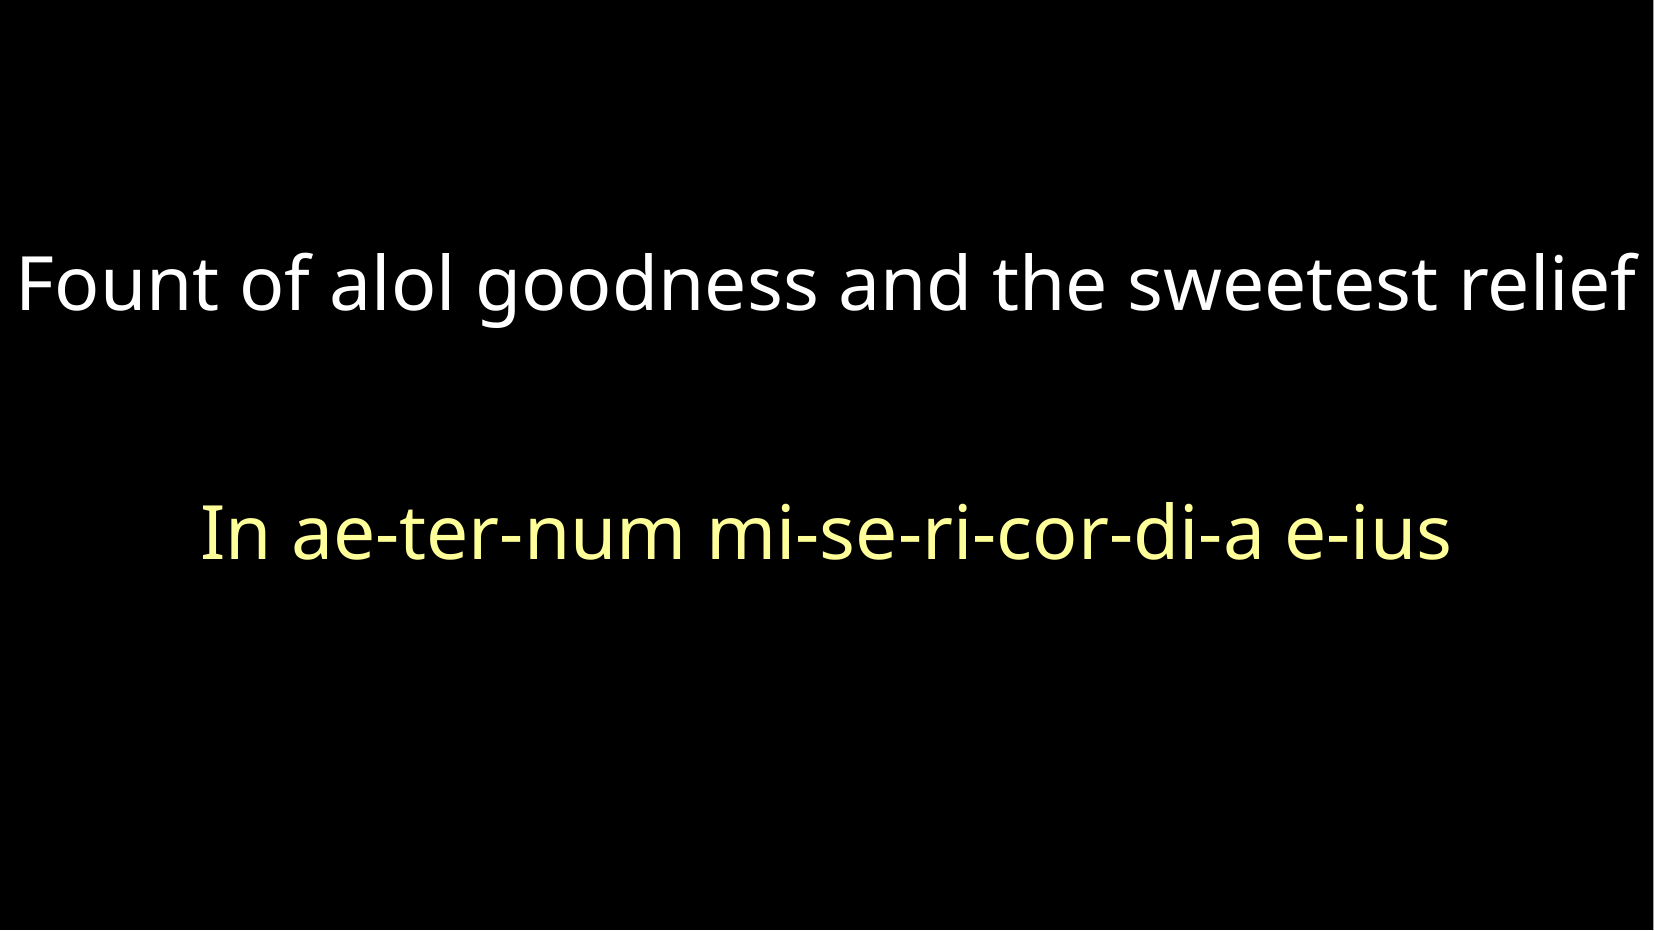

#
Fount of alol goodness and the sweetest relief
In ae-ter-num mi-se-ri-cor-di-a e-ius